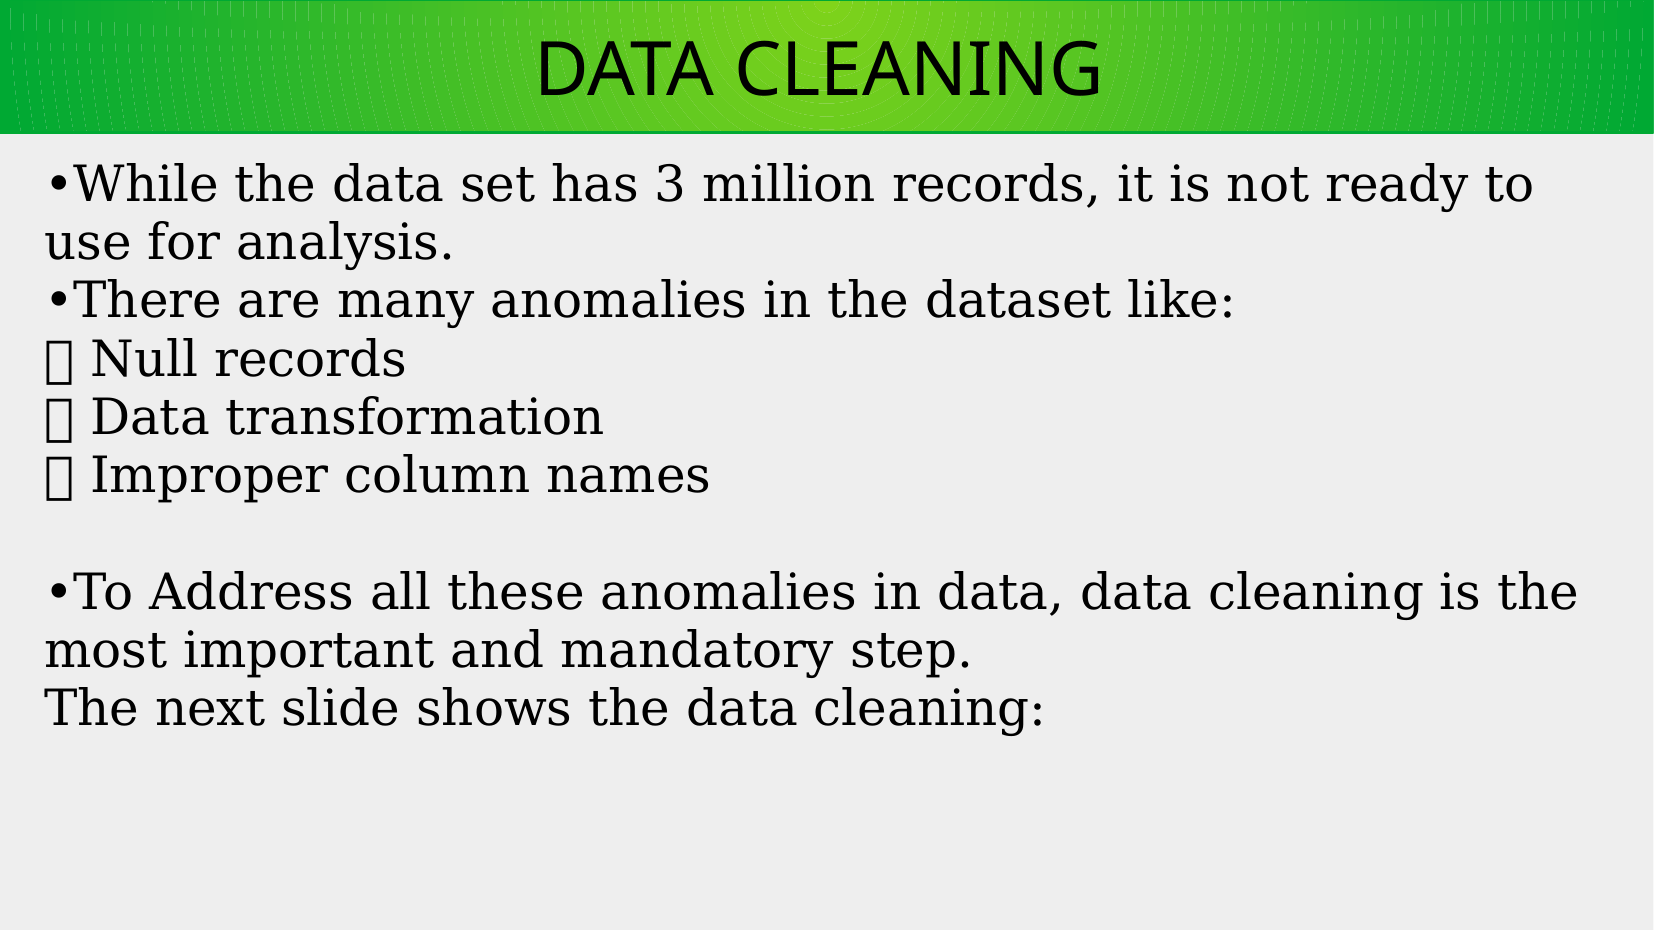

# DATA CLEANING
•While the data set has 3 million records, it is not ready to use for analysis.
•There are many anomalies in the dataset like:
 Null records
 Data transformation
 Improper column names
•To Address all these anomalies in data, data cleaning is the most important and mandatory step.
The next slide shows the data cleaning: